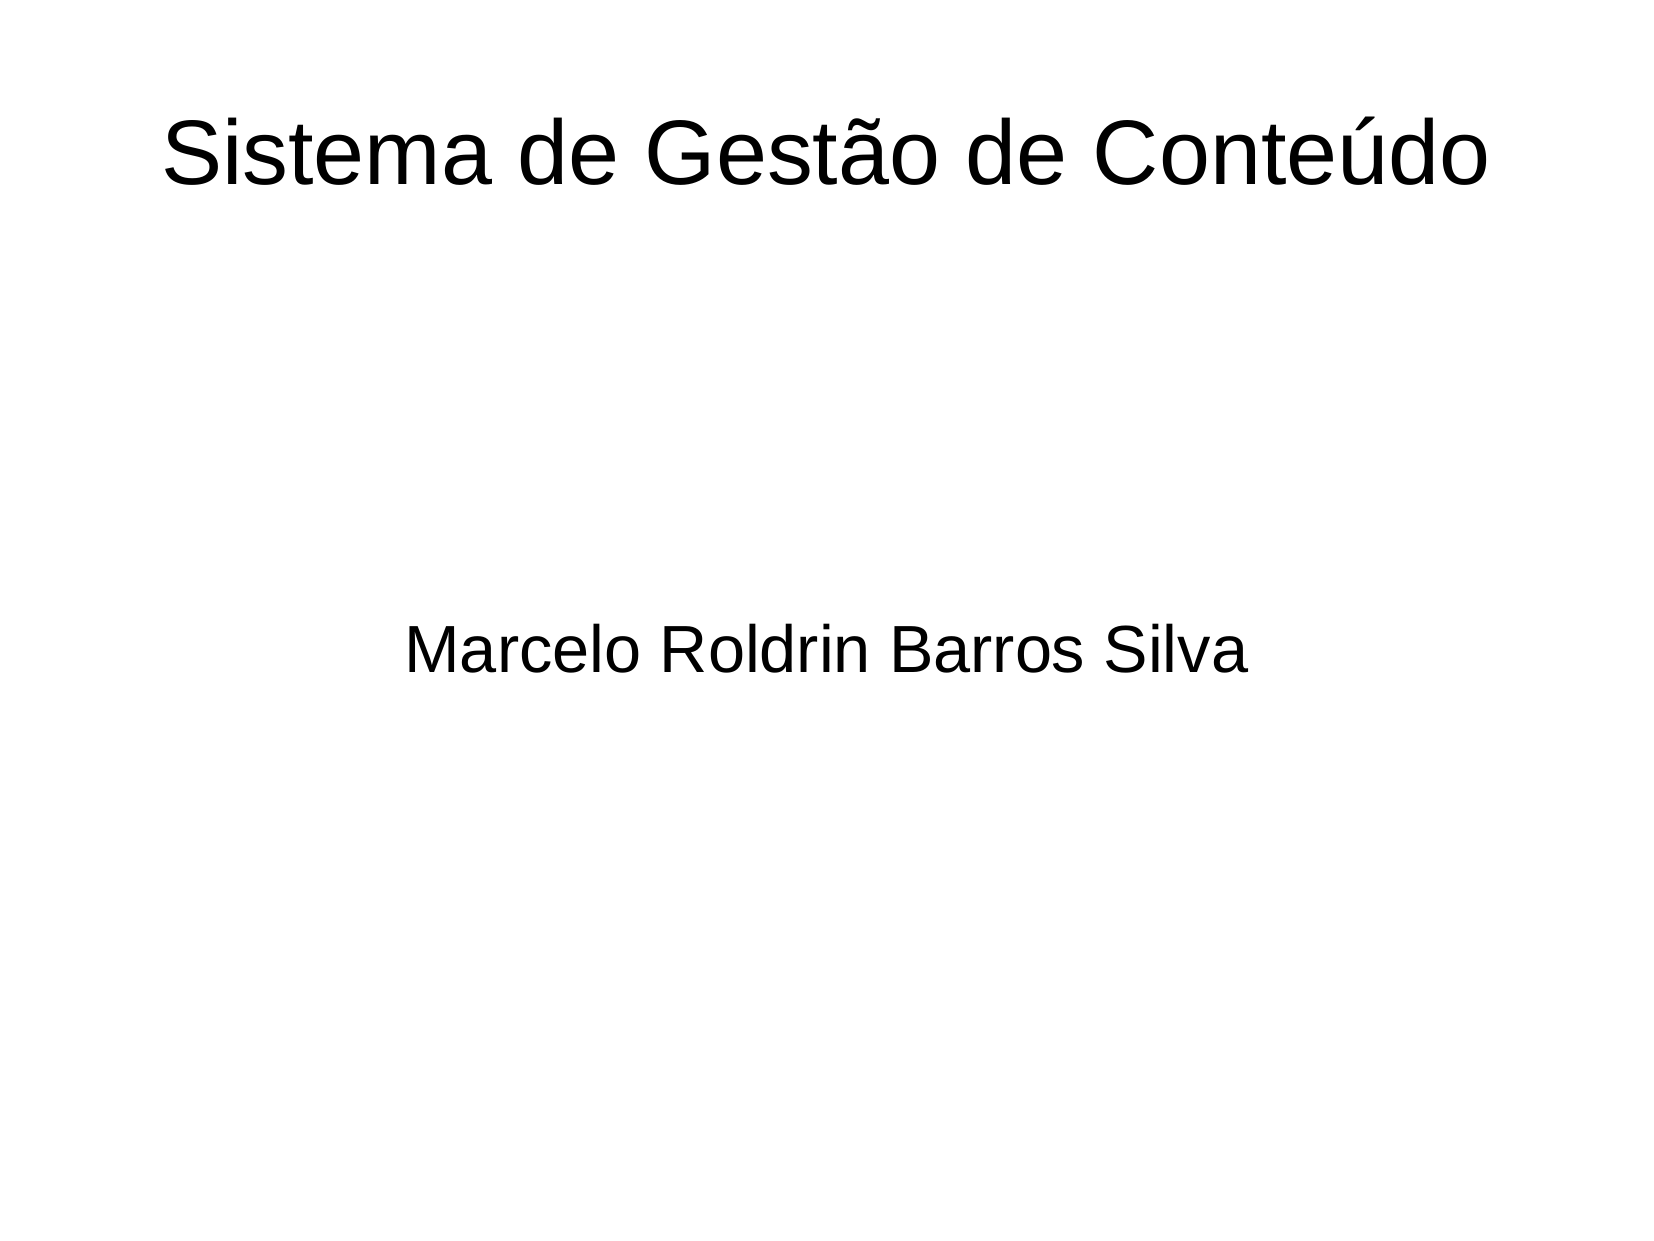

# Sistema de Gestão de Conteúdo
Marcelo Roldrin Barros Silva